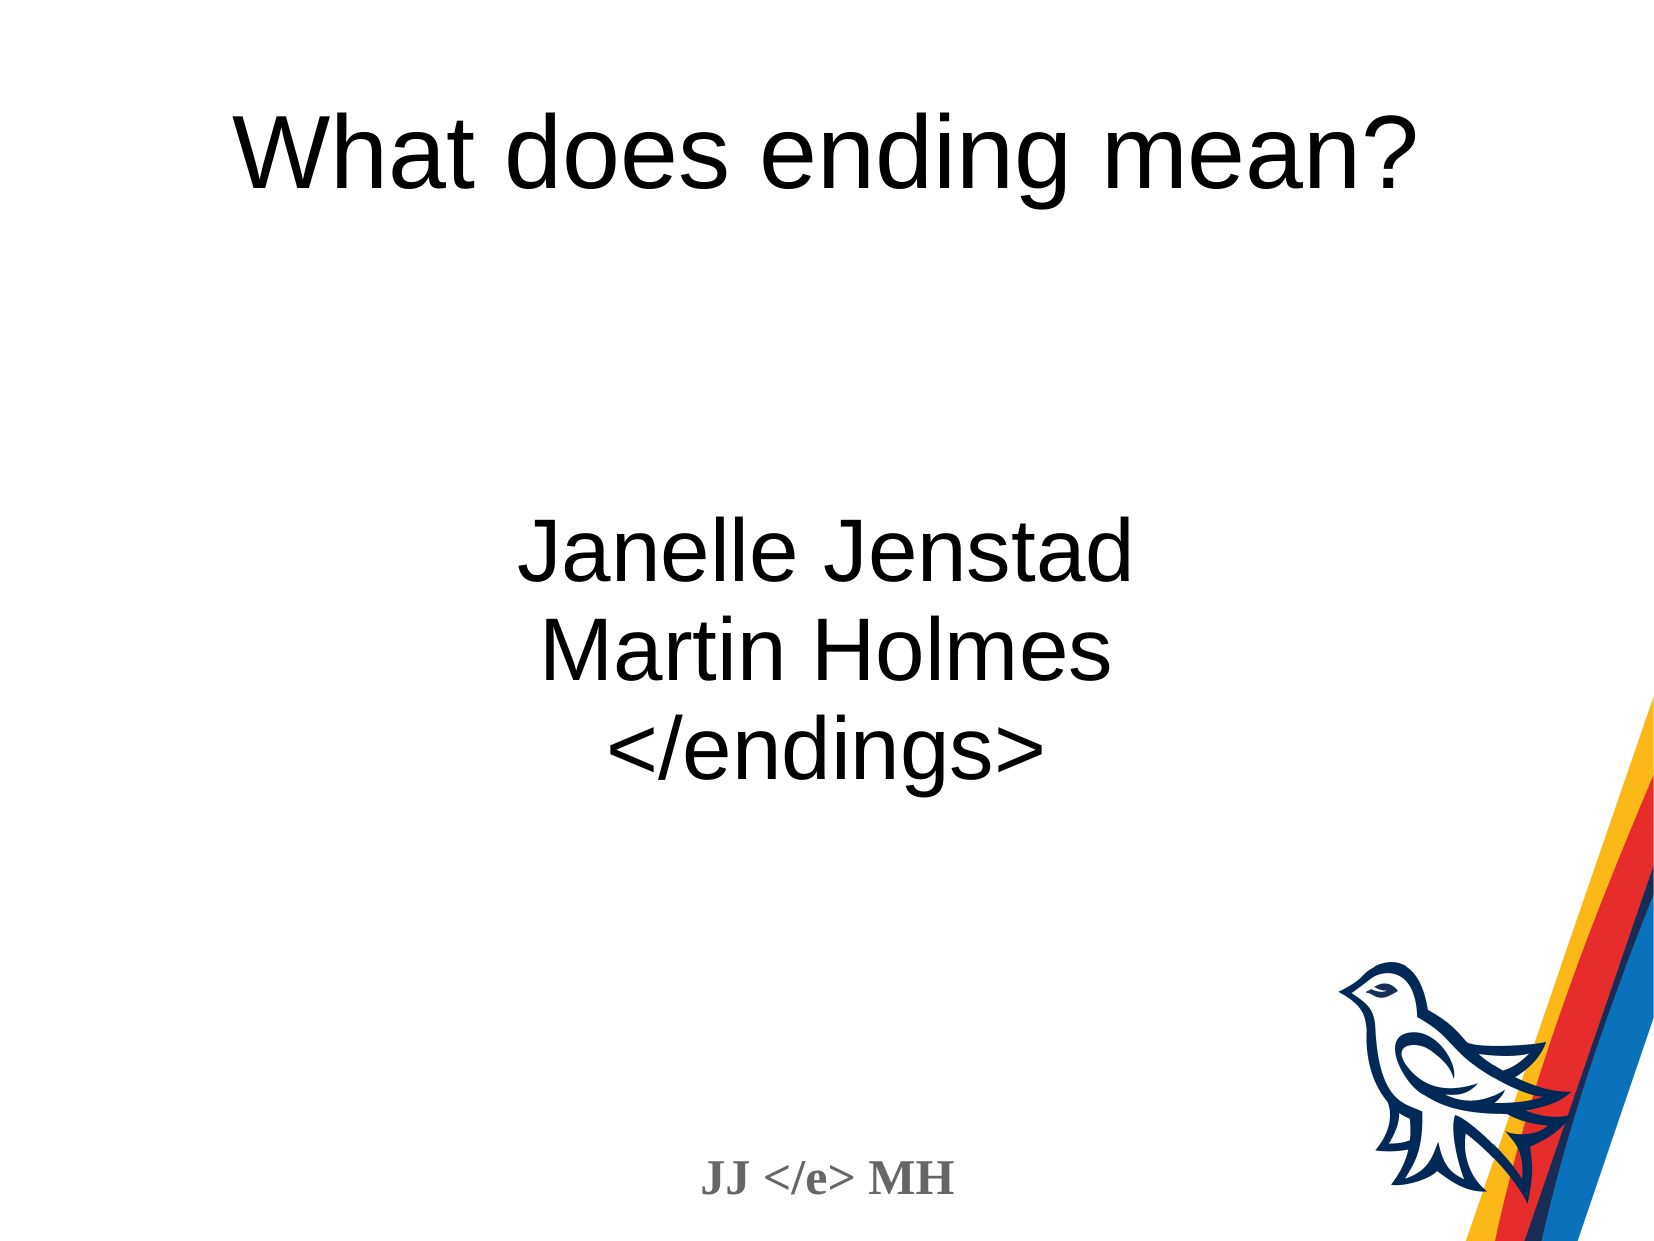

# What does ending mean?
Janelle Jenstad
Martin Holmes
</endings>